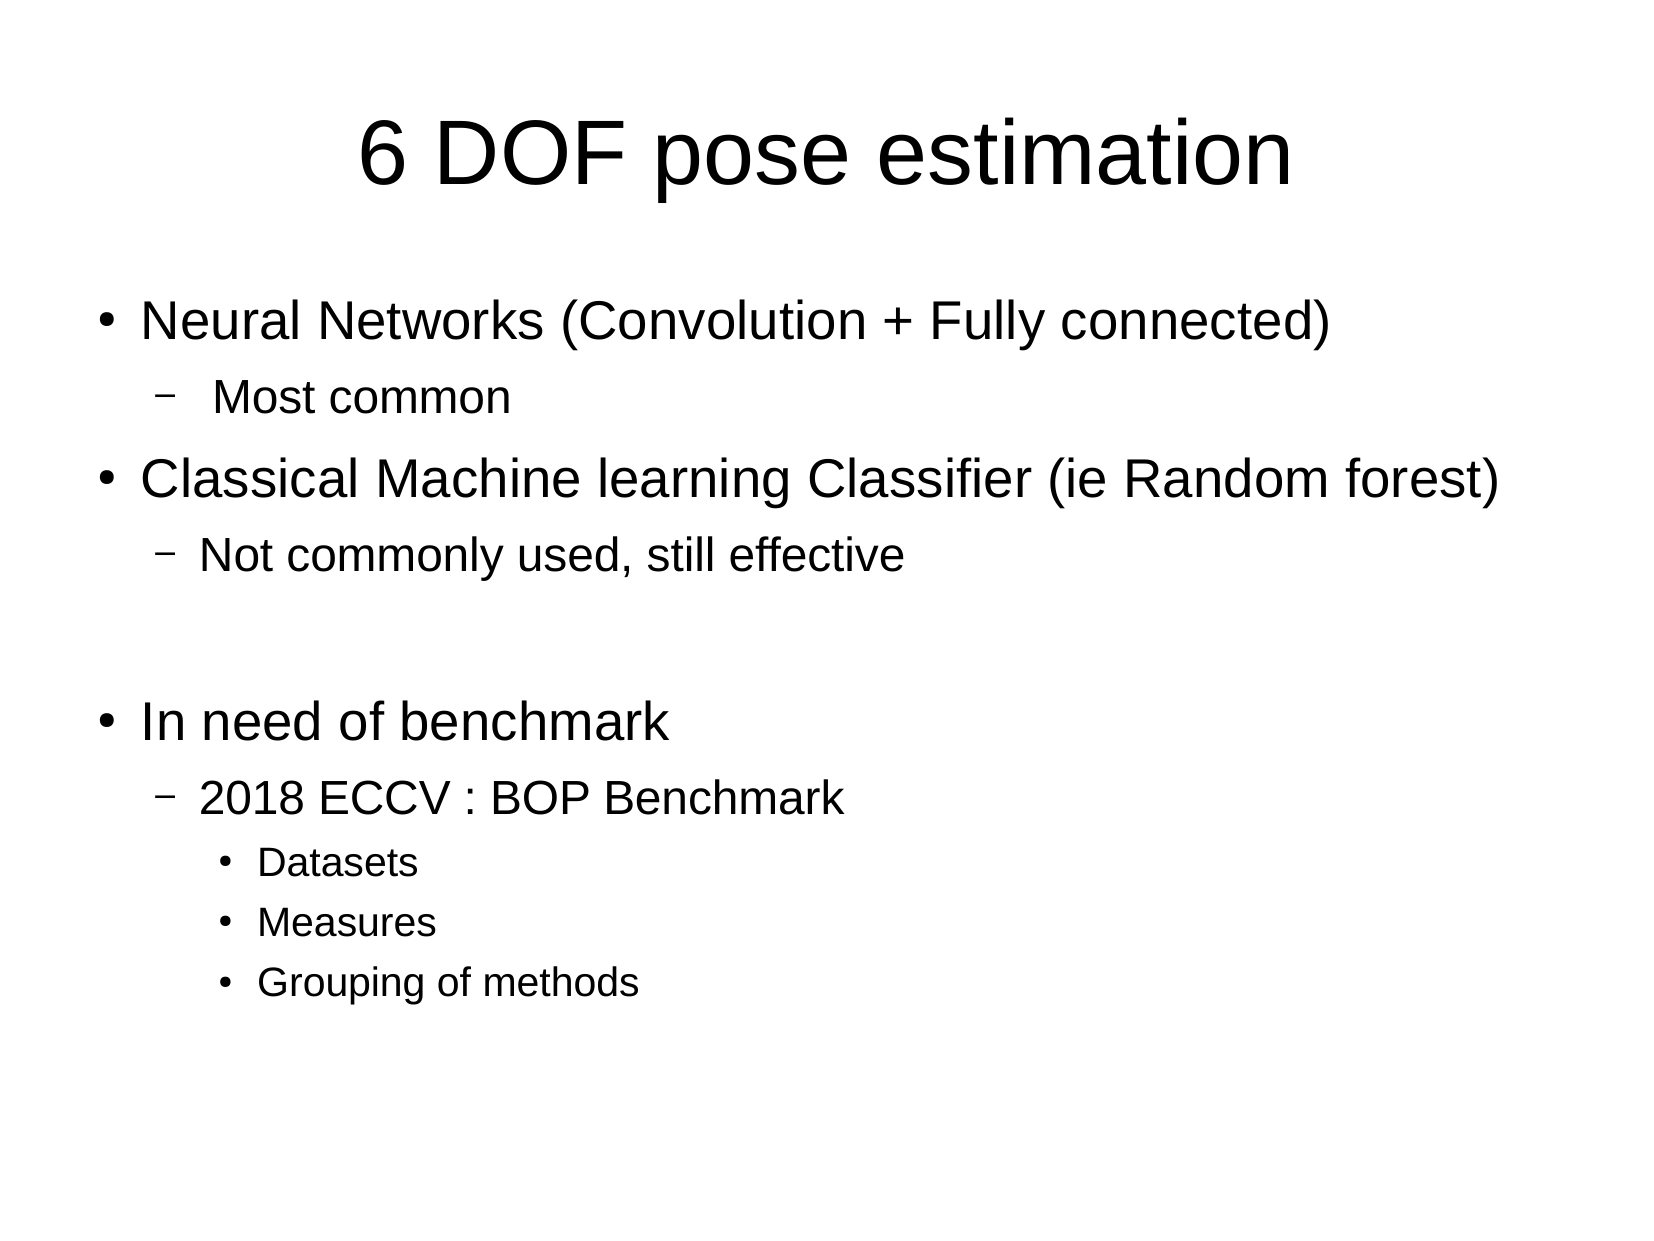

# 6 DOF pose estimation
Neural Networks (Convolution + Fully connected)
 Most common
Classical Machine learning Classifier (ie Random forest)
Not commonly used, still effective
In need of benchmark
2018 ECCV : BOP Benchmark
Datasets
Measures
Grouping of methods